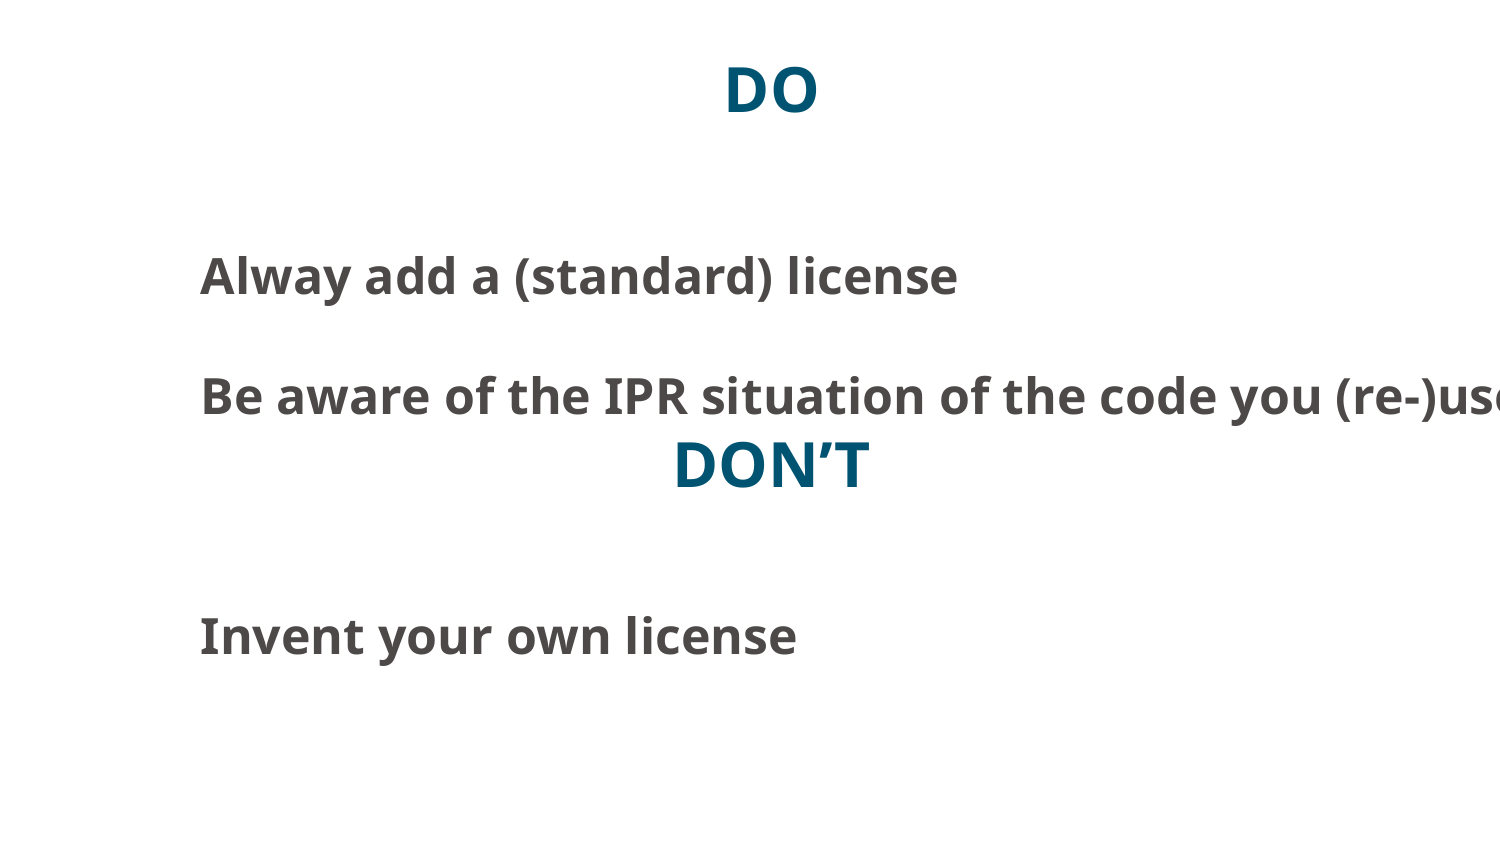

DO
Alway add a (standard) license
Be aware of the IPR situation of the code you (re-)use
Invent your own license
DON’T